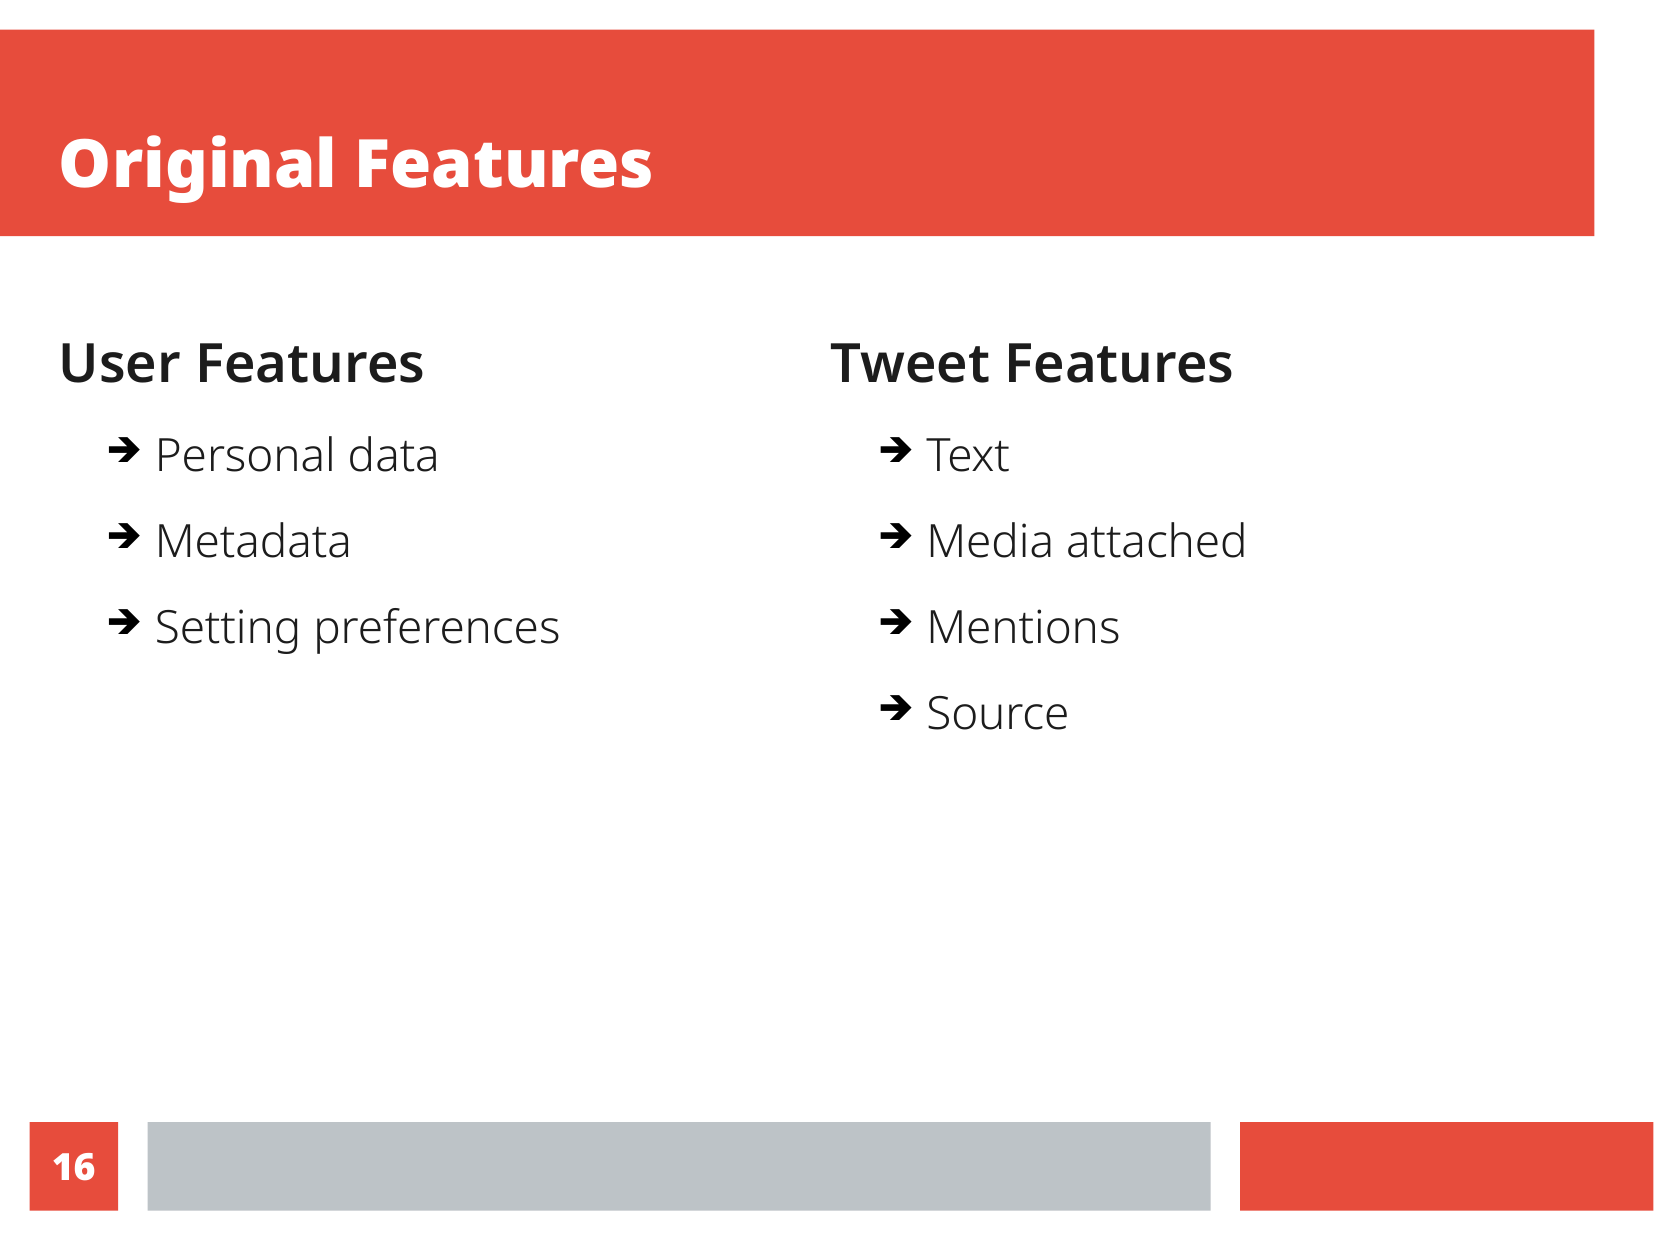

# Original Features
User Features
 Personal data
 Metadata
 Setting preferences
Tweet Features
 Text
 Media attached
 Mentions
 Source
16